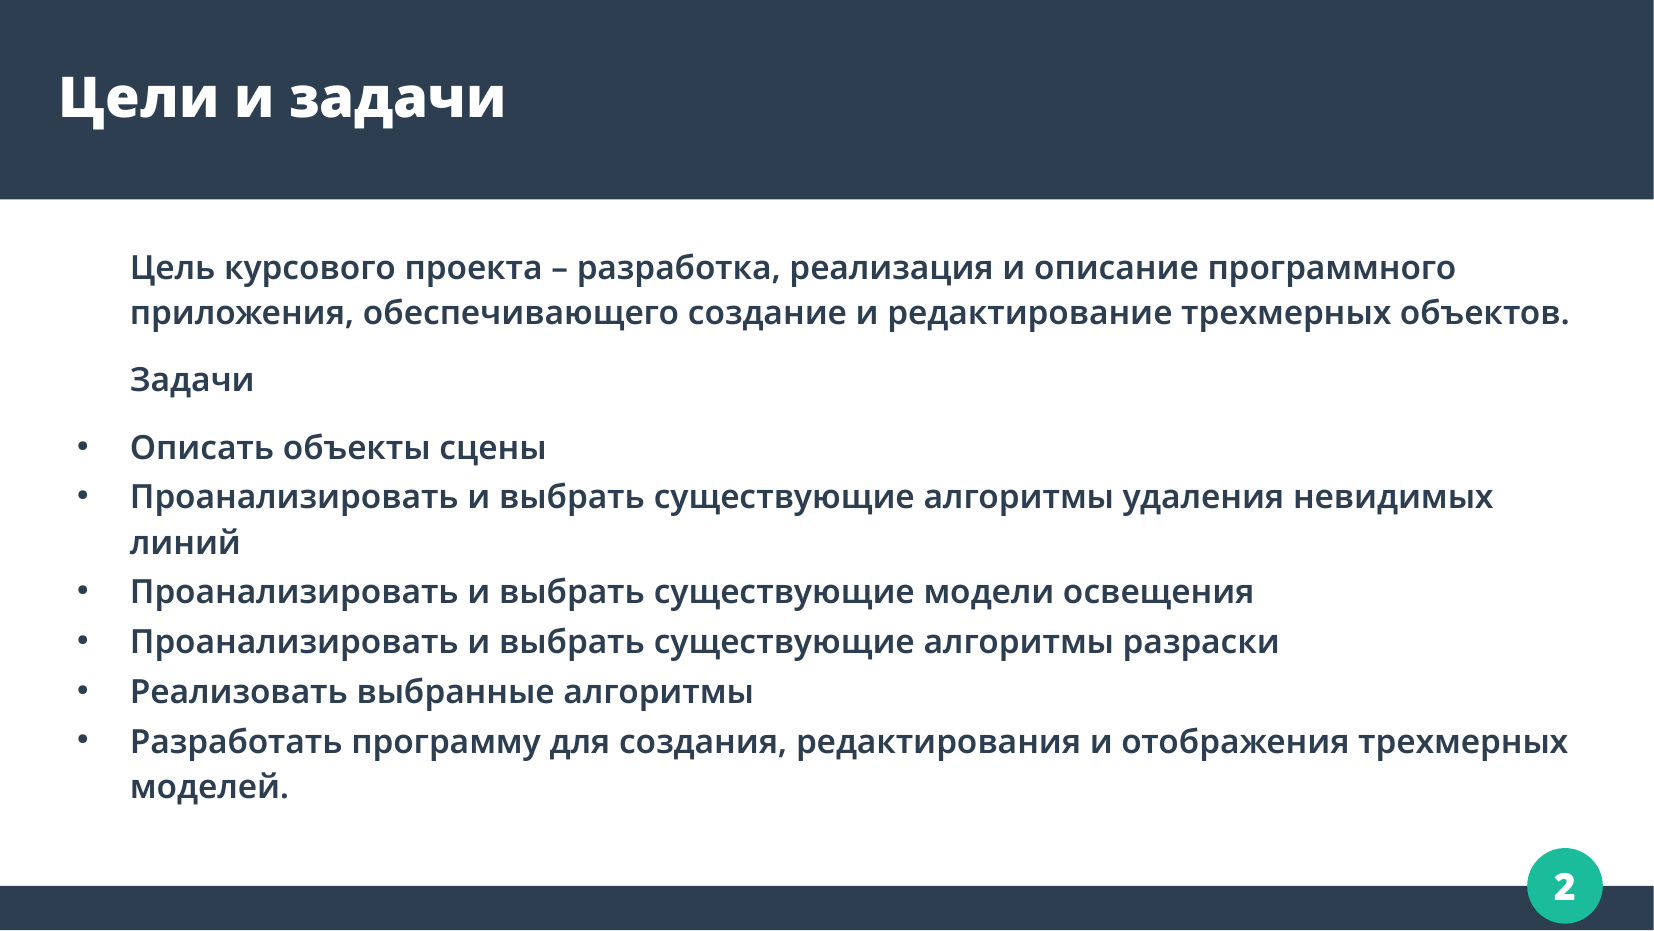

# Цели и задачи
Цель курсового проекта – разработка, реализация и описание программного приложения, обеспечивающего создание и редактирование трехмерных объектов.
Задачи
Описать объекты сцены
Проанализировать и выбрать существующие алгоритмы удаления невидимых линий
Проанализировать и выбрать существующие модели освещения
Проанализировать и выбрать существующие алгоритмы разраски
Реализовать выбранные алгоритмы
Разработать программу для создания, редактирования и отображения трехмерных моделей.